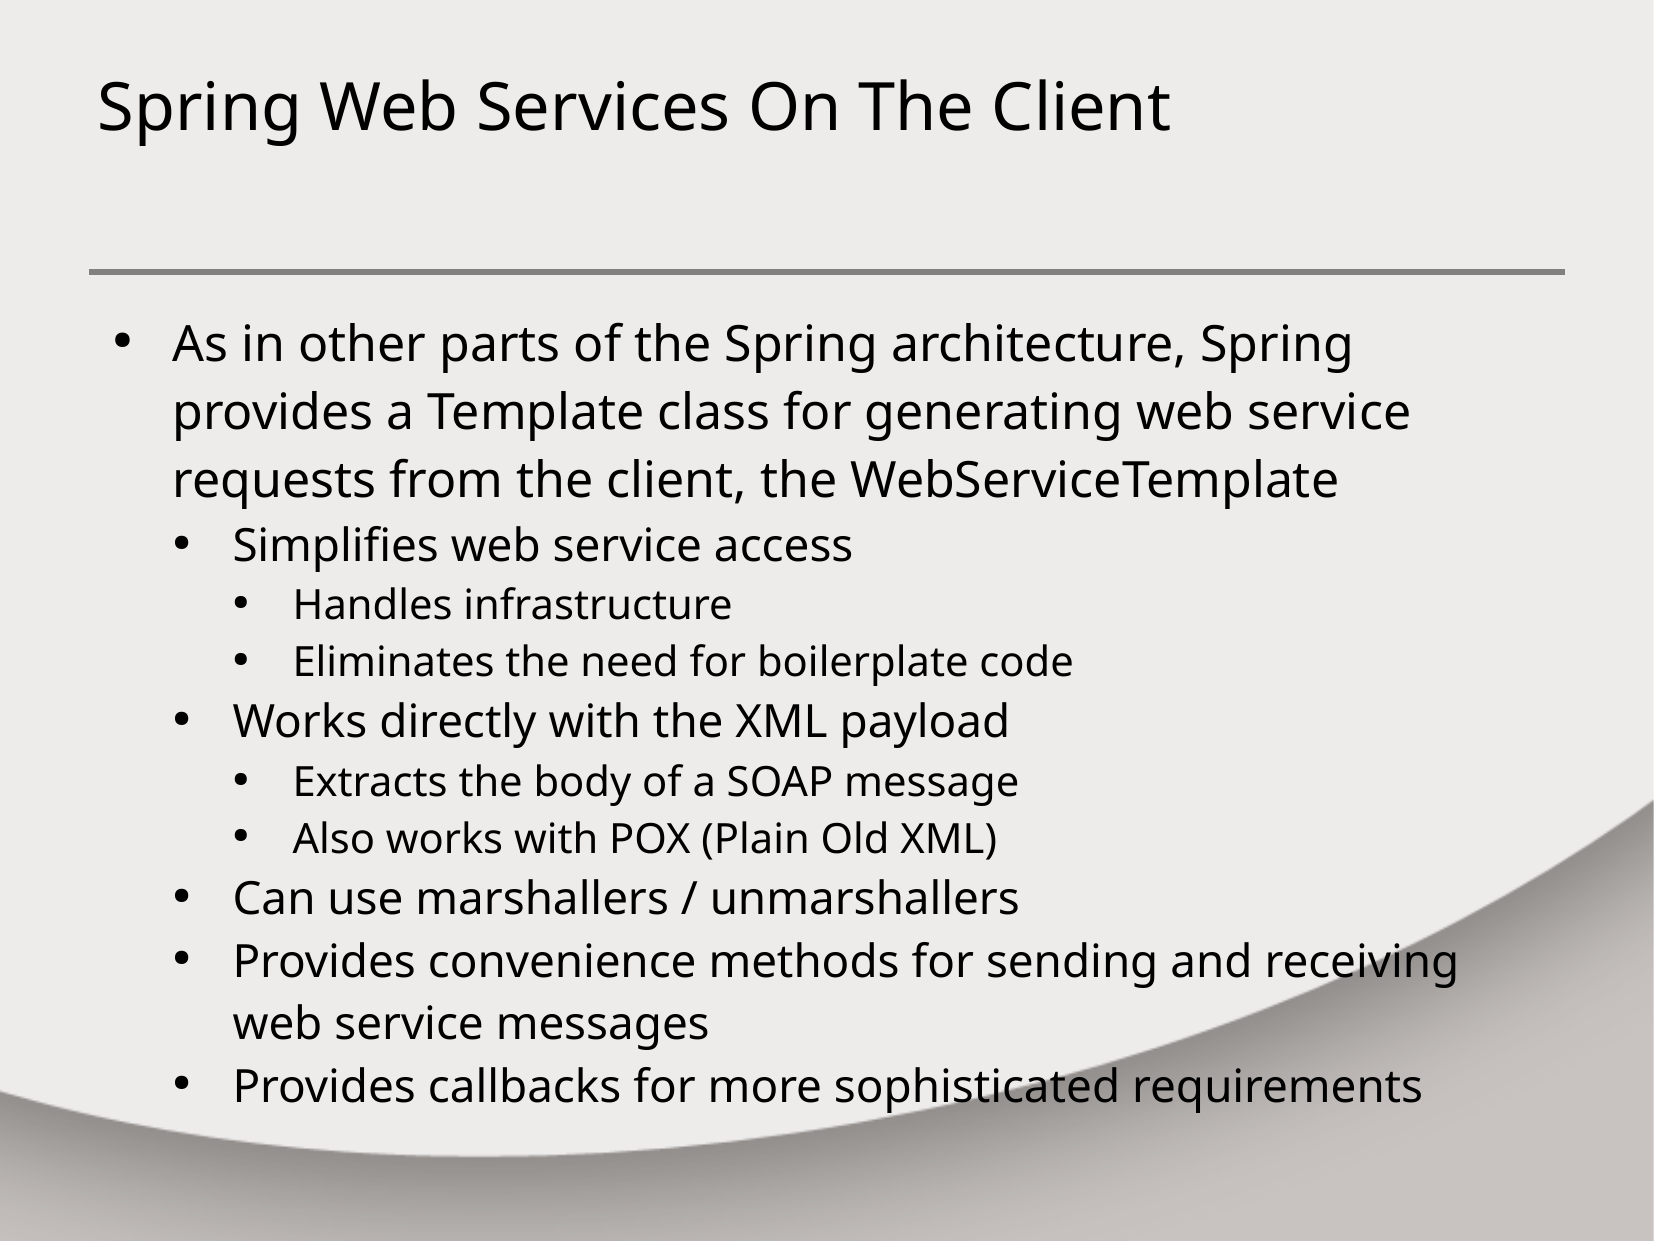

# Spring Web Services On The Client
As in other parts of the Spring architecture, Spring provides a Template class for generating web service requests from the client, the WebServiceTemplate
Simplifies web service access
Handles infrastructure
Eliminates the need for boilerplate code
Works directly with the XML payload
Extracts the body of a SOAP message
Also works with POX (Plain Old XML)
Can use marshallers / unmarshallers
Provides convenience methods for sending and receiving web service messages
Provides callbacks for more sophisticated requirements